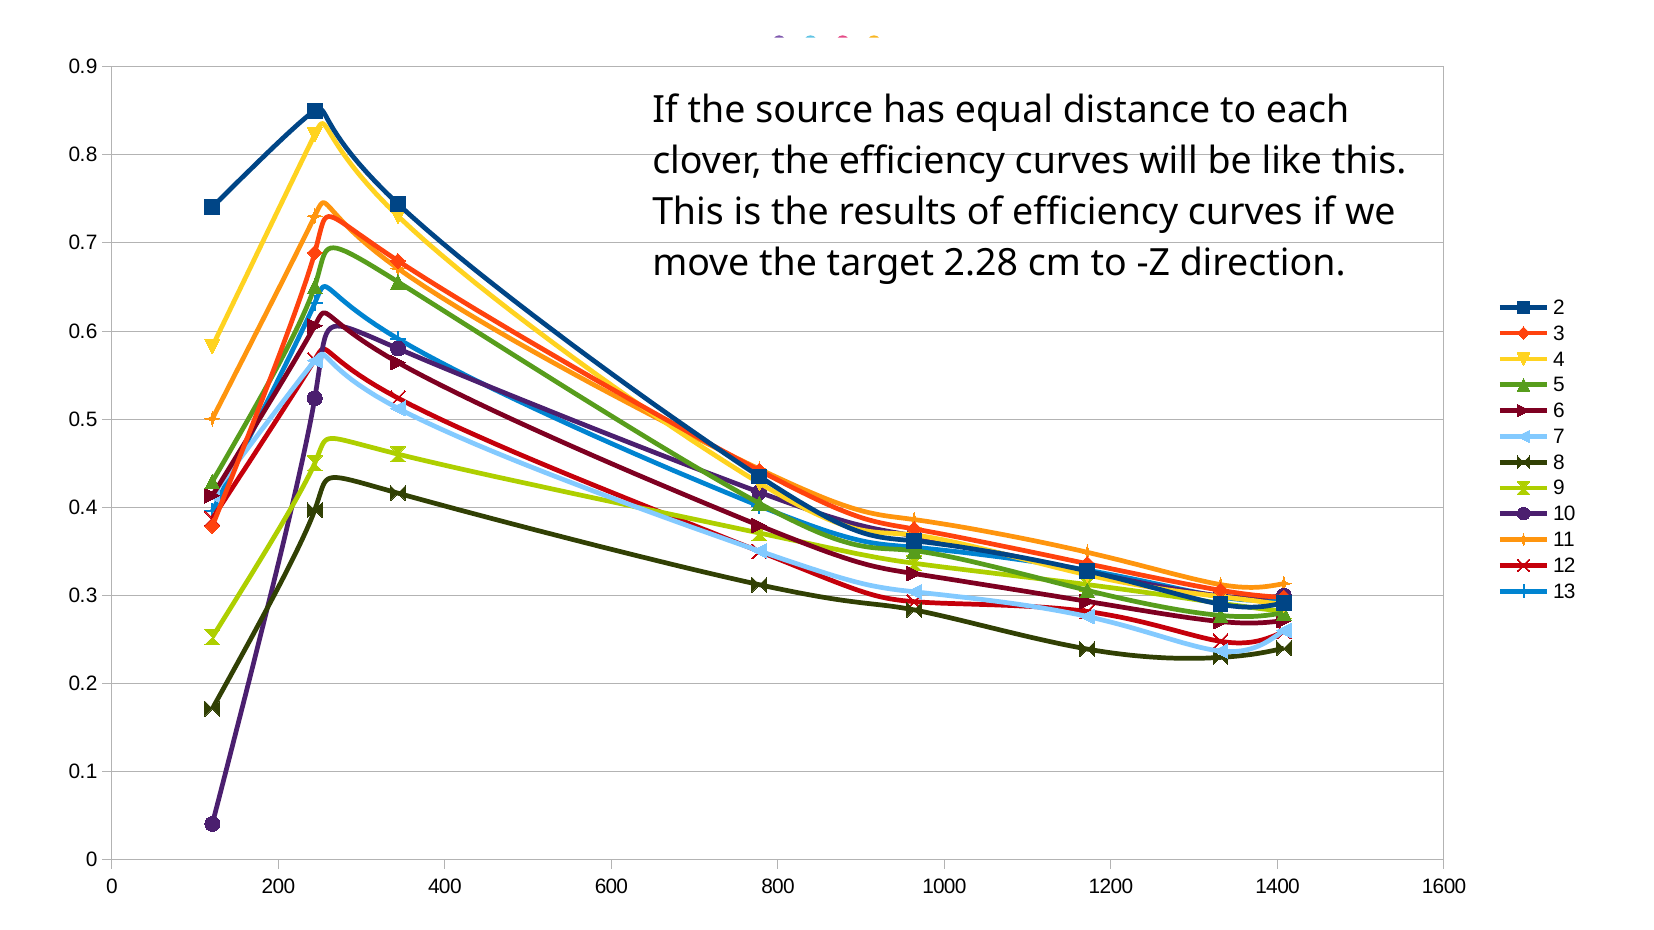

### Chart
| Category | 2 | 3 | 4 | 5 | 6 | 7 | 8 | 9 | 10 | 11 | 12 | 13 |
|---|---|---|---|---|---|---|---|---|---|---|---|---|If the source has equal distance to each clover, the efficiency curves will be like this.
This is the results of efficiency curves if we move the target 2.28 cm to -Z direction.
33